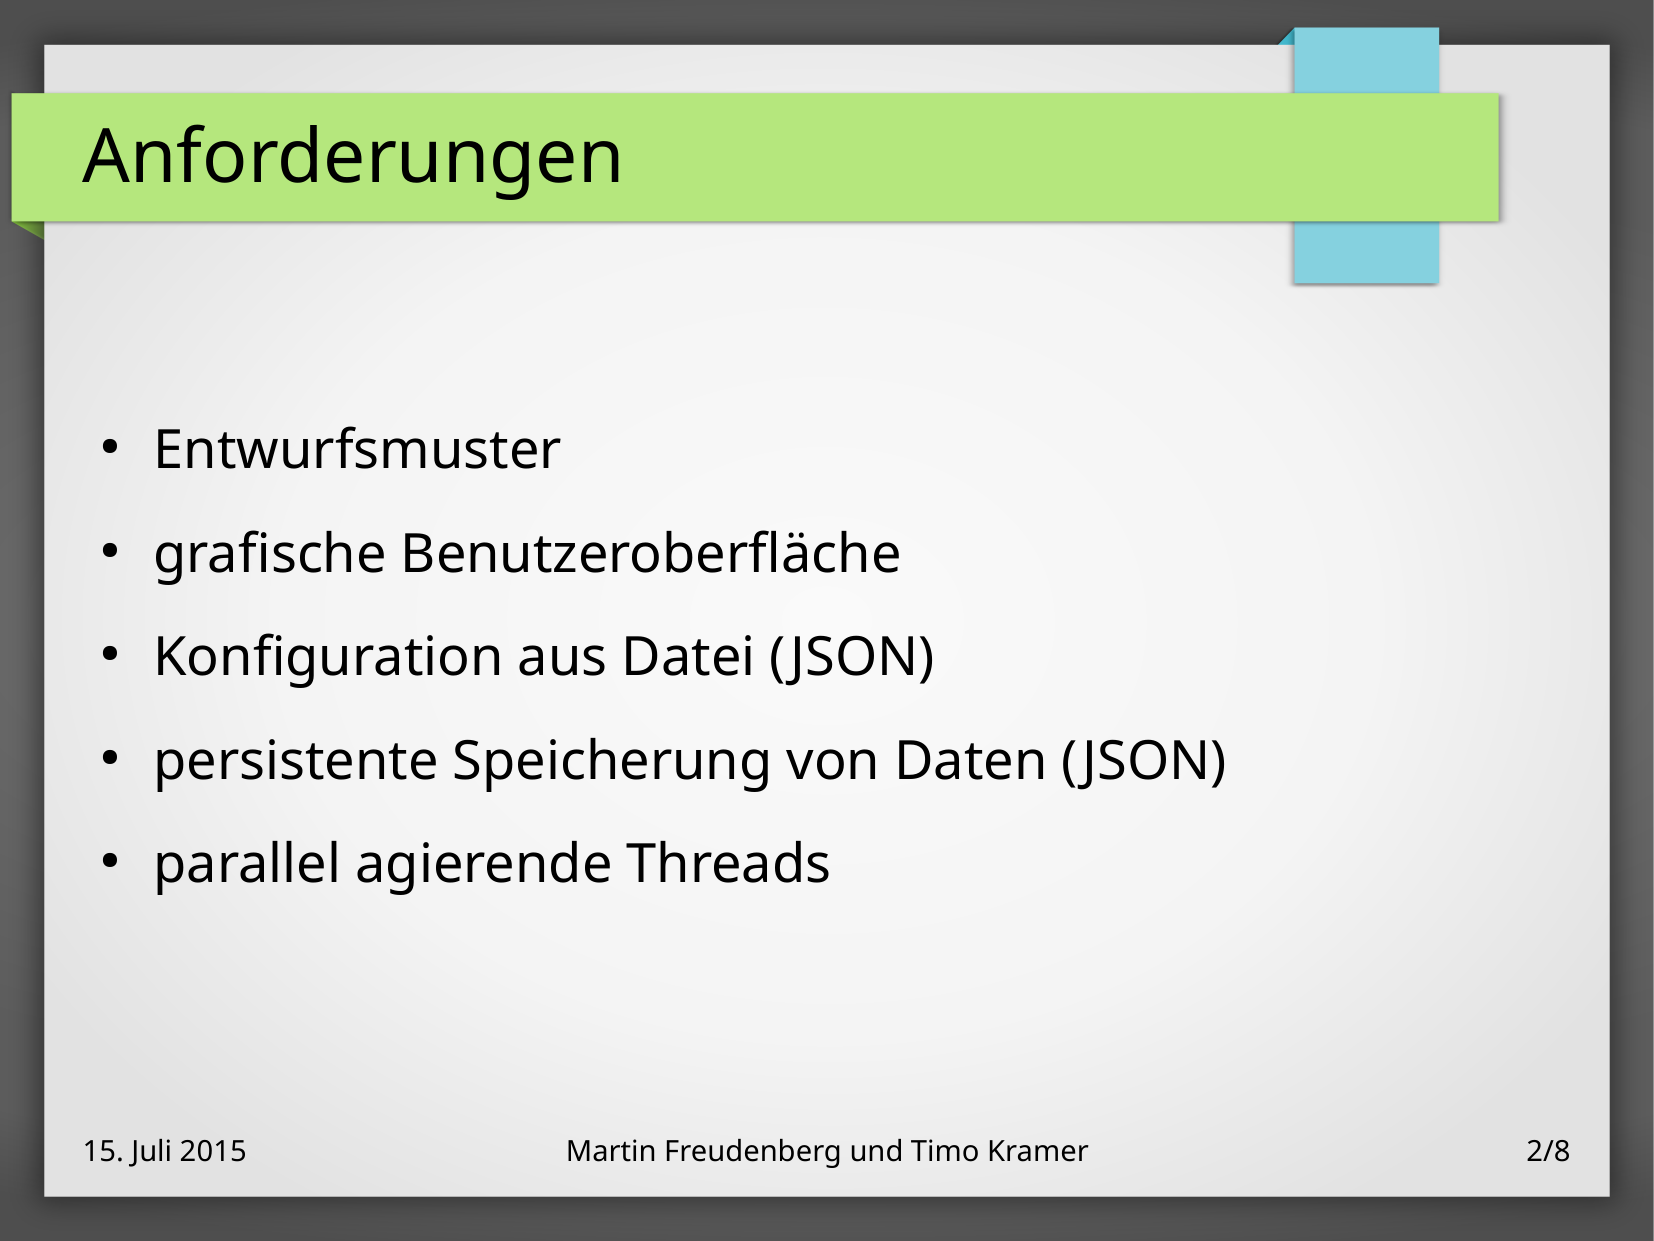

# Anforderungen
Entwurfsmuster
grafische Benutzeroberfläche
Konfiguration aus Datei (JSON)
persistente Speicherung von Daten (JSON)
parallel agierende Threads
15. Juli 2015
Martin Freudenberg und Timo Kramer
2